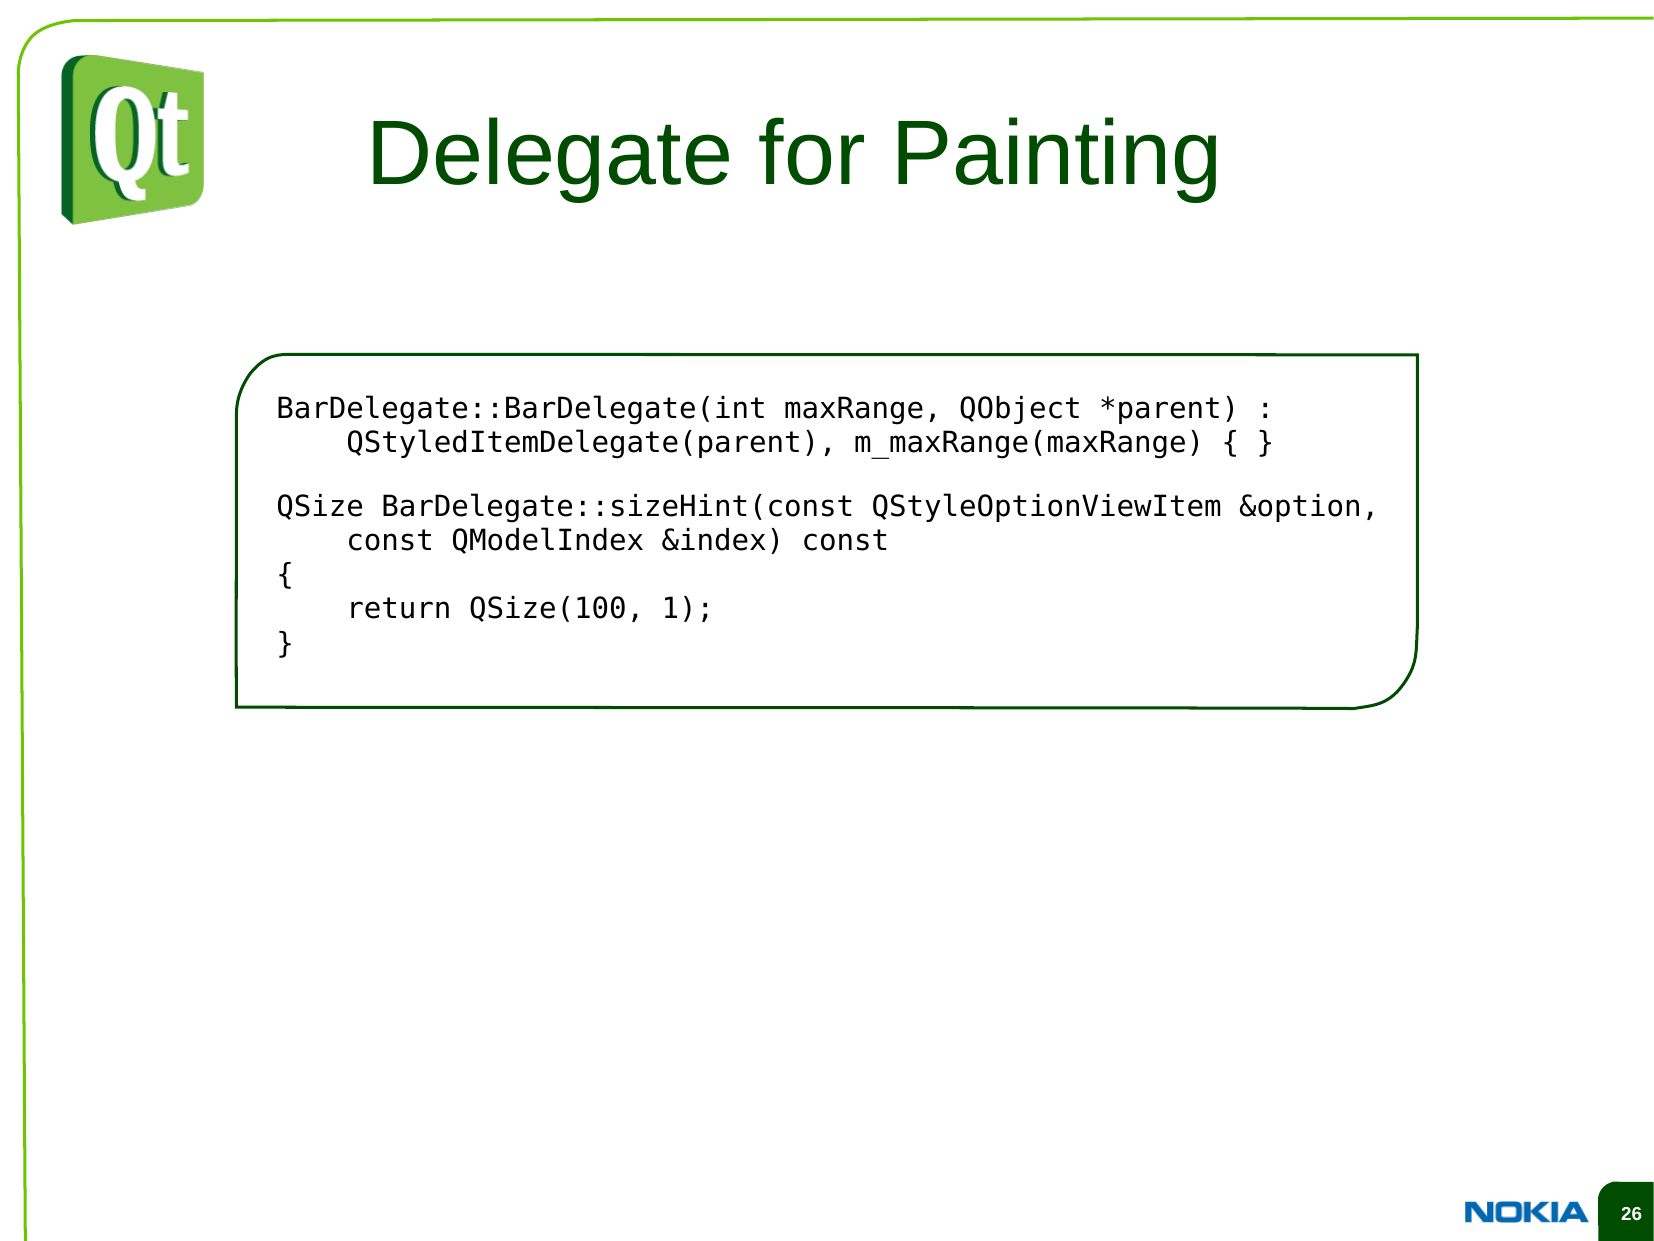

# Delegate for Painting
BarDelegate::BarDelegate(int maxRange, QObject *parent) :
 QStyledItemDelegate(parent), m_maxRange(maxRange) { }
QSize BarDelegate::sizeHint(const QStyleOptionViewItem &option,
 const QModelIndex &index) const
{
 return QSize(100, 1);
}